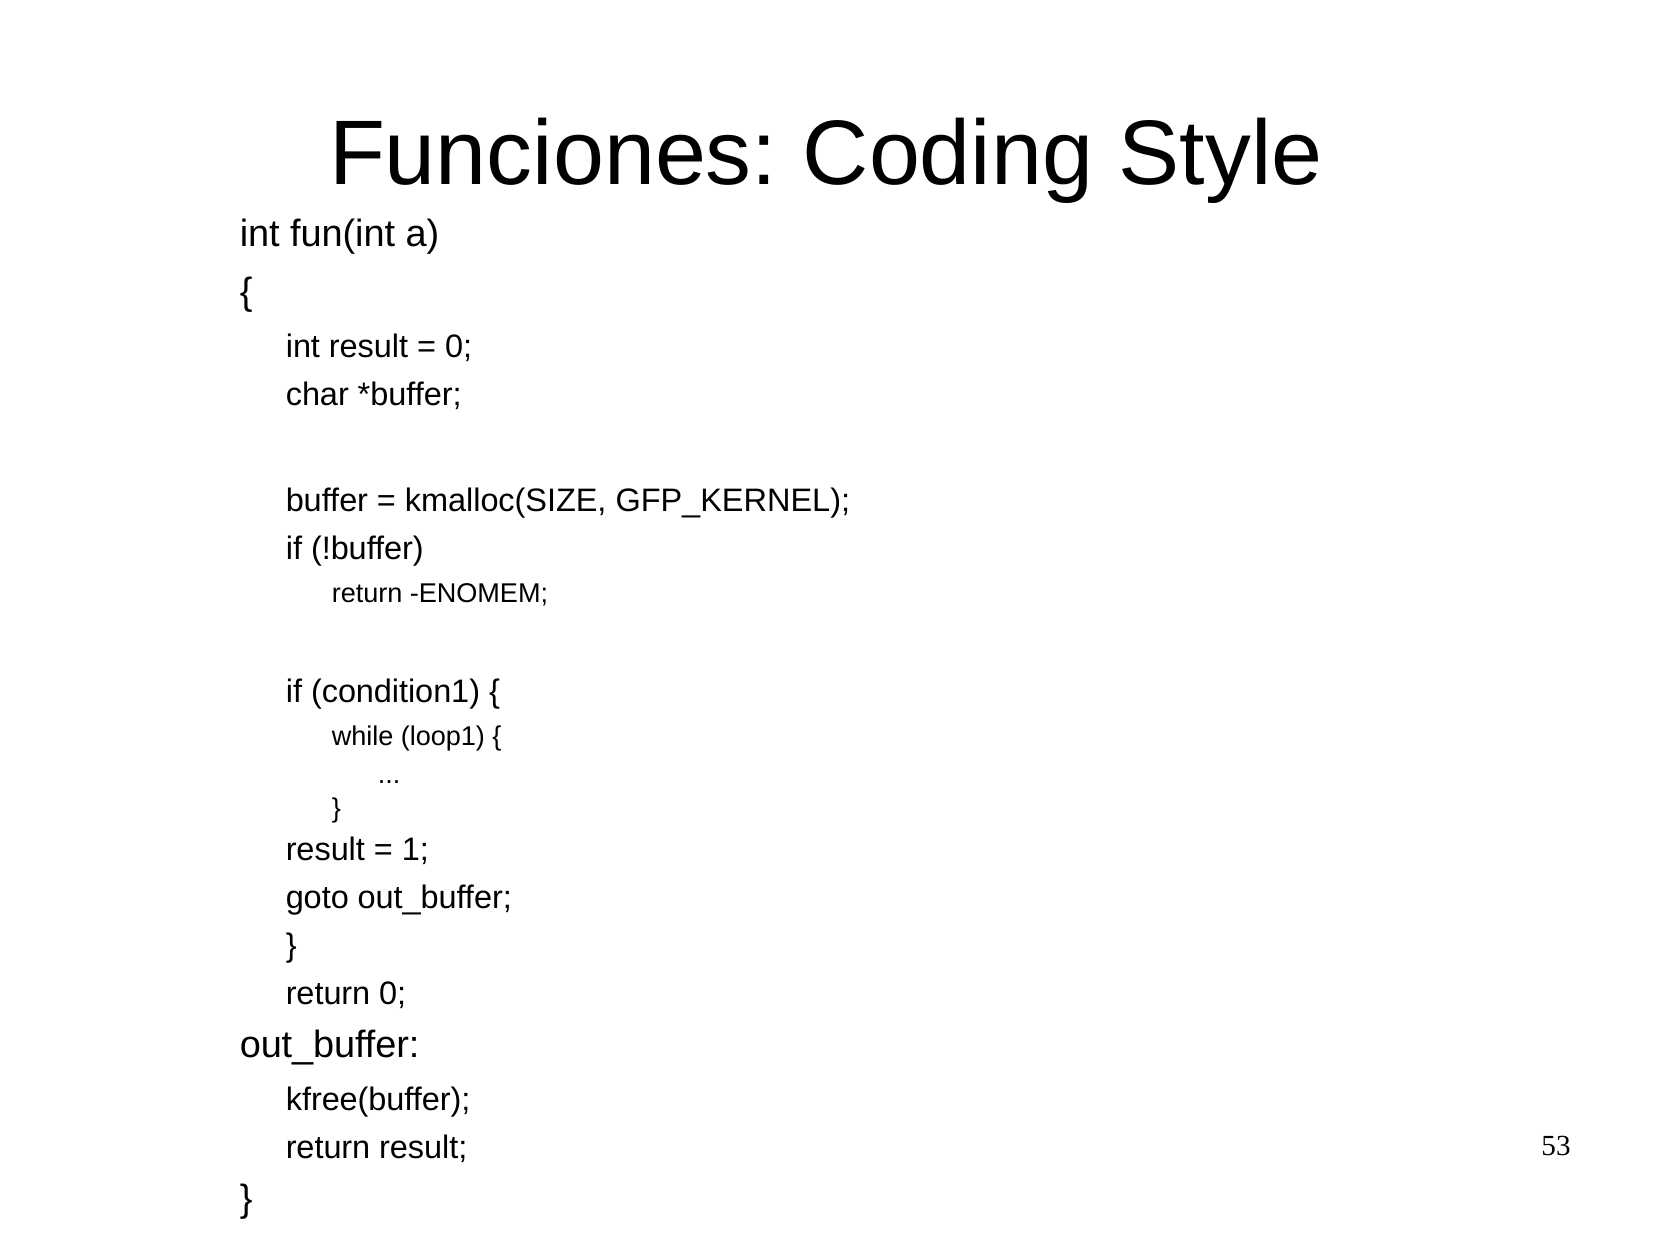

# Funciones: Coding Style
int fun(int a)
{
int result = 0;
char *buffer;
buffer = kmalloc(SIZE, GFP_KERNEL);
if (!buffer)
return -ENOMEM;
if (condition1) {
while (loop1) {
...
}
result = 1;
goto out_buffer;
}
return 0;
out_buffer:
kfree(buffer);
return result;
}
53